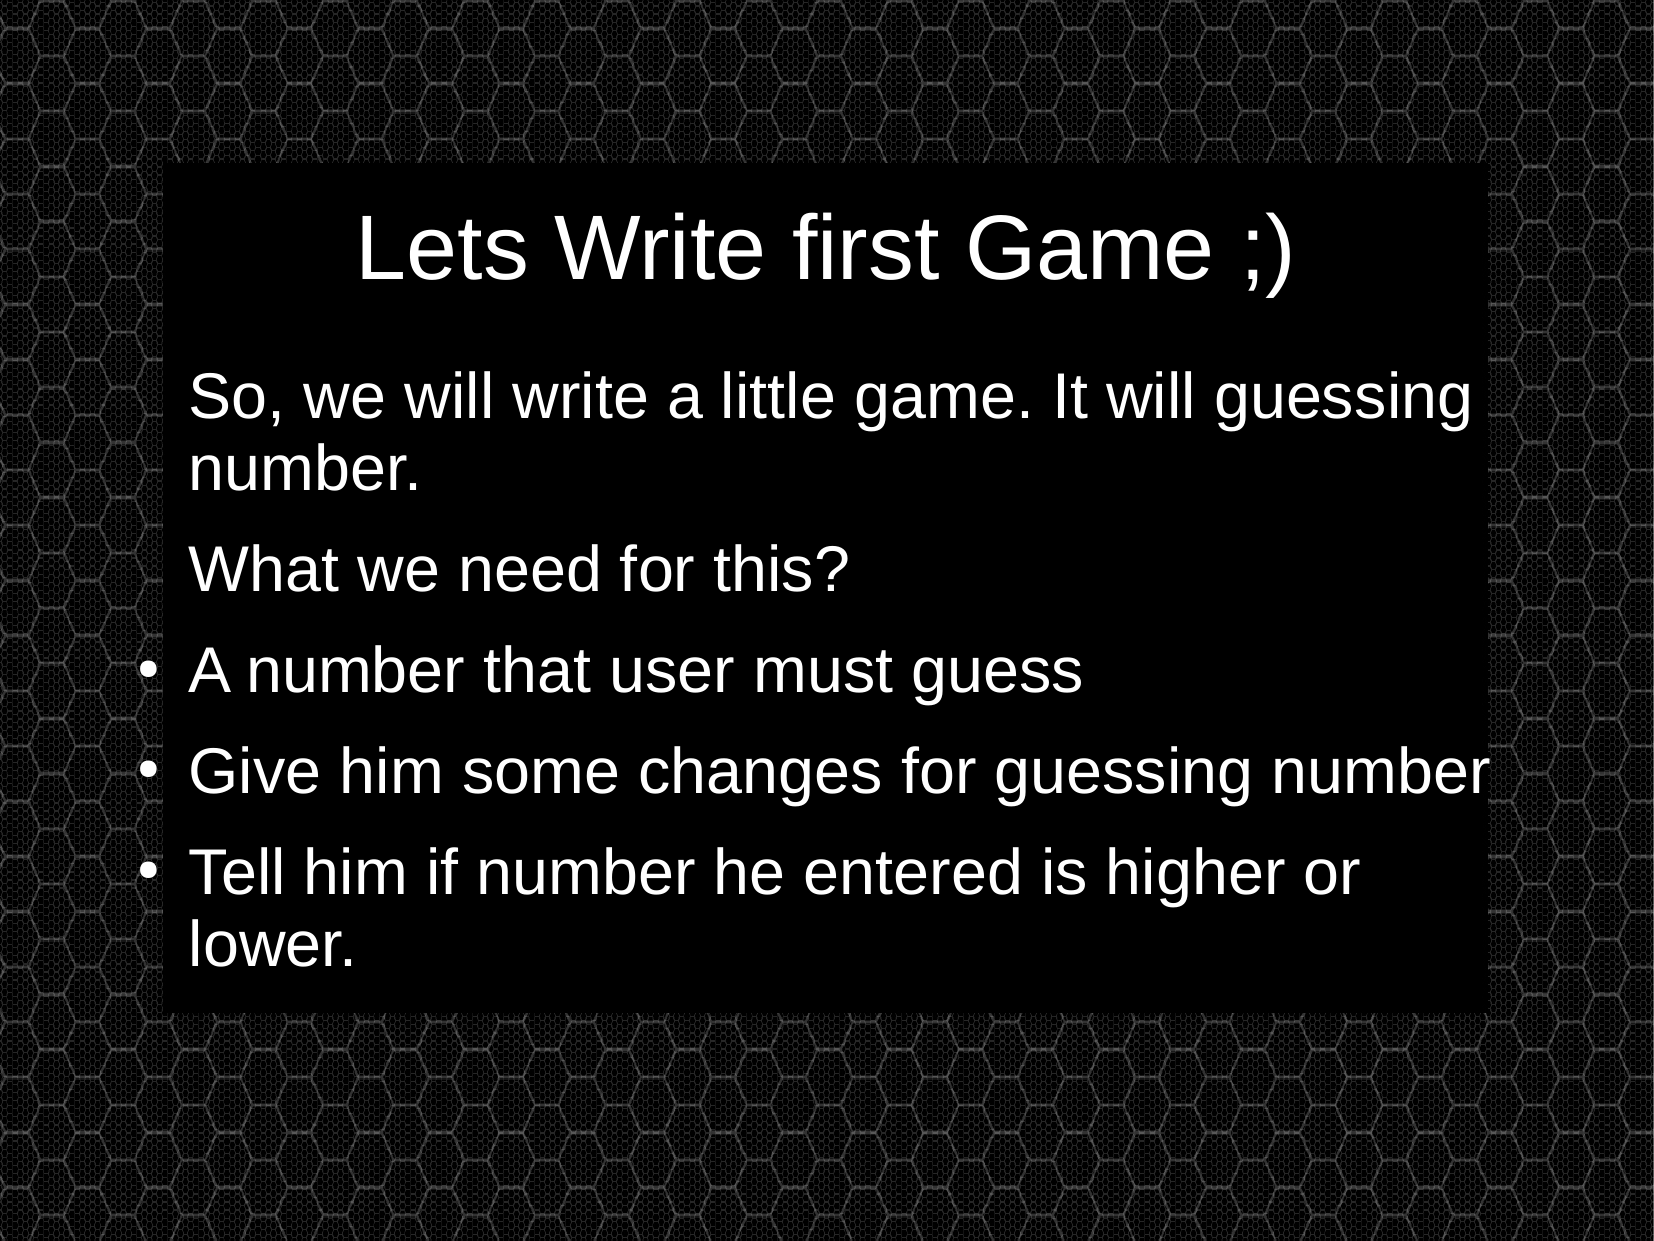

# Lets Write first Game ;)
So, we will write a little game. It will guessing number.
What we need for this?
A number that user must guess
Give him some changes for guessing number
Tell him if number he entered is higher or lower.